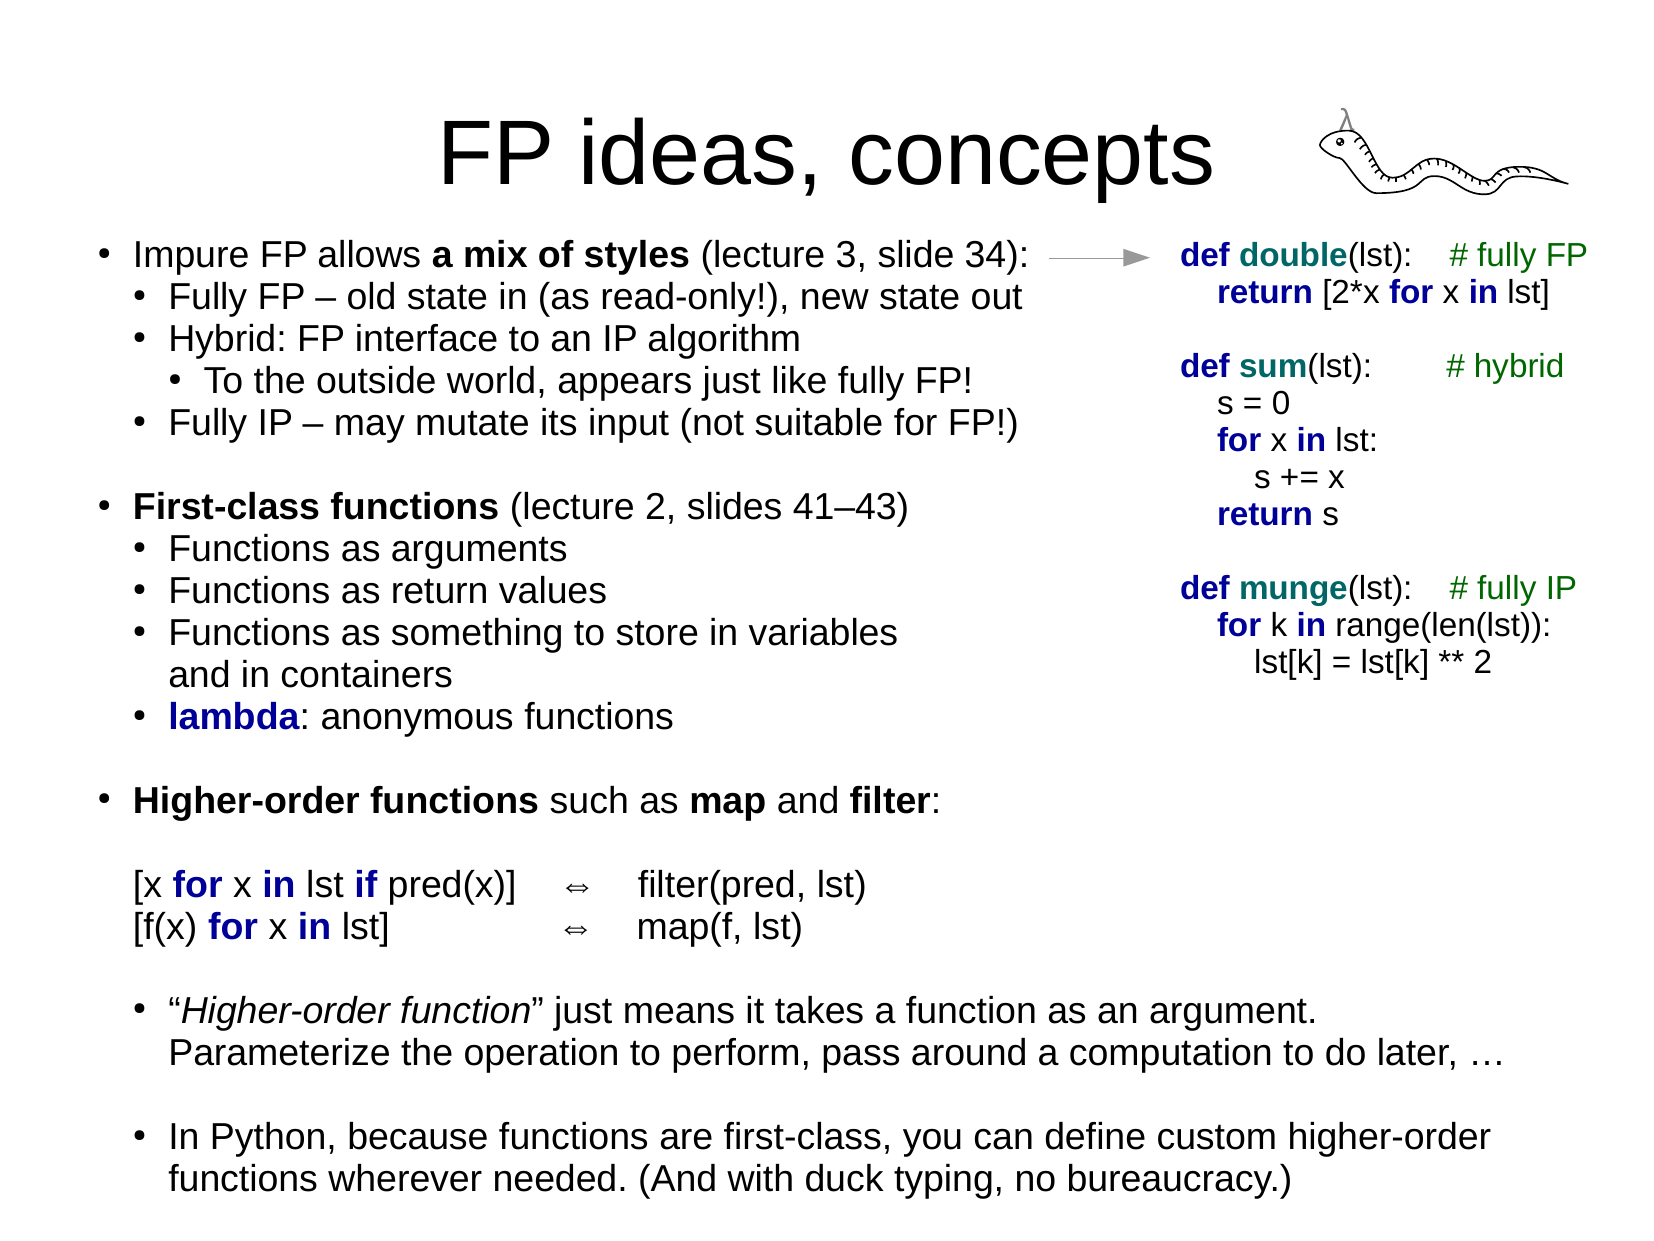

# FP ideas, concepts
Impure FP allows a mix of styles (lecture 3, slide 34):
Fully FP – old state in (as read-only!), new state out
Hybrid: FP interface to an IP algorithm
To the outside world, appears just like fully FP!
Fully IP – may mutate its input (not suitable for FP!)
First-class functions (lecture 2, slides 41–43)
Functions as arguments
Functions as return values
Functions as something to store in variables
and in containers
lambda: anonymous functions
Higher-order functions such as map and filter:
[x for x in lst if pred(x)] ⇔ filter(pred, lst)
[f(x) for x in lst] ⇔ map(f, lst)
“Higher-order function” just means it takes a function as an argument. Parameterize the operation to perform, pass around a computation to do later, …
In Python, because functions are first-class, you can define custom higher-order functions wherever needed. (And with duck typing, no bureaucracy.)
def double(lst): # fully FP
 return [2*x for x in lst]
def sum(lst): # hybrid
 s = 0
 for x in lst:
 s += x
 return s
def munge(lst): # fully IP
 for k in range(len(lst)):
 lst[k] = lst[k] ** 2